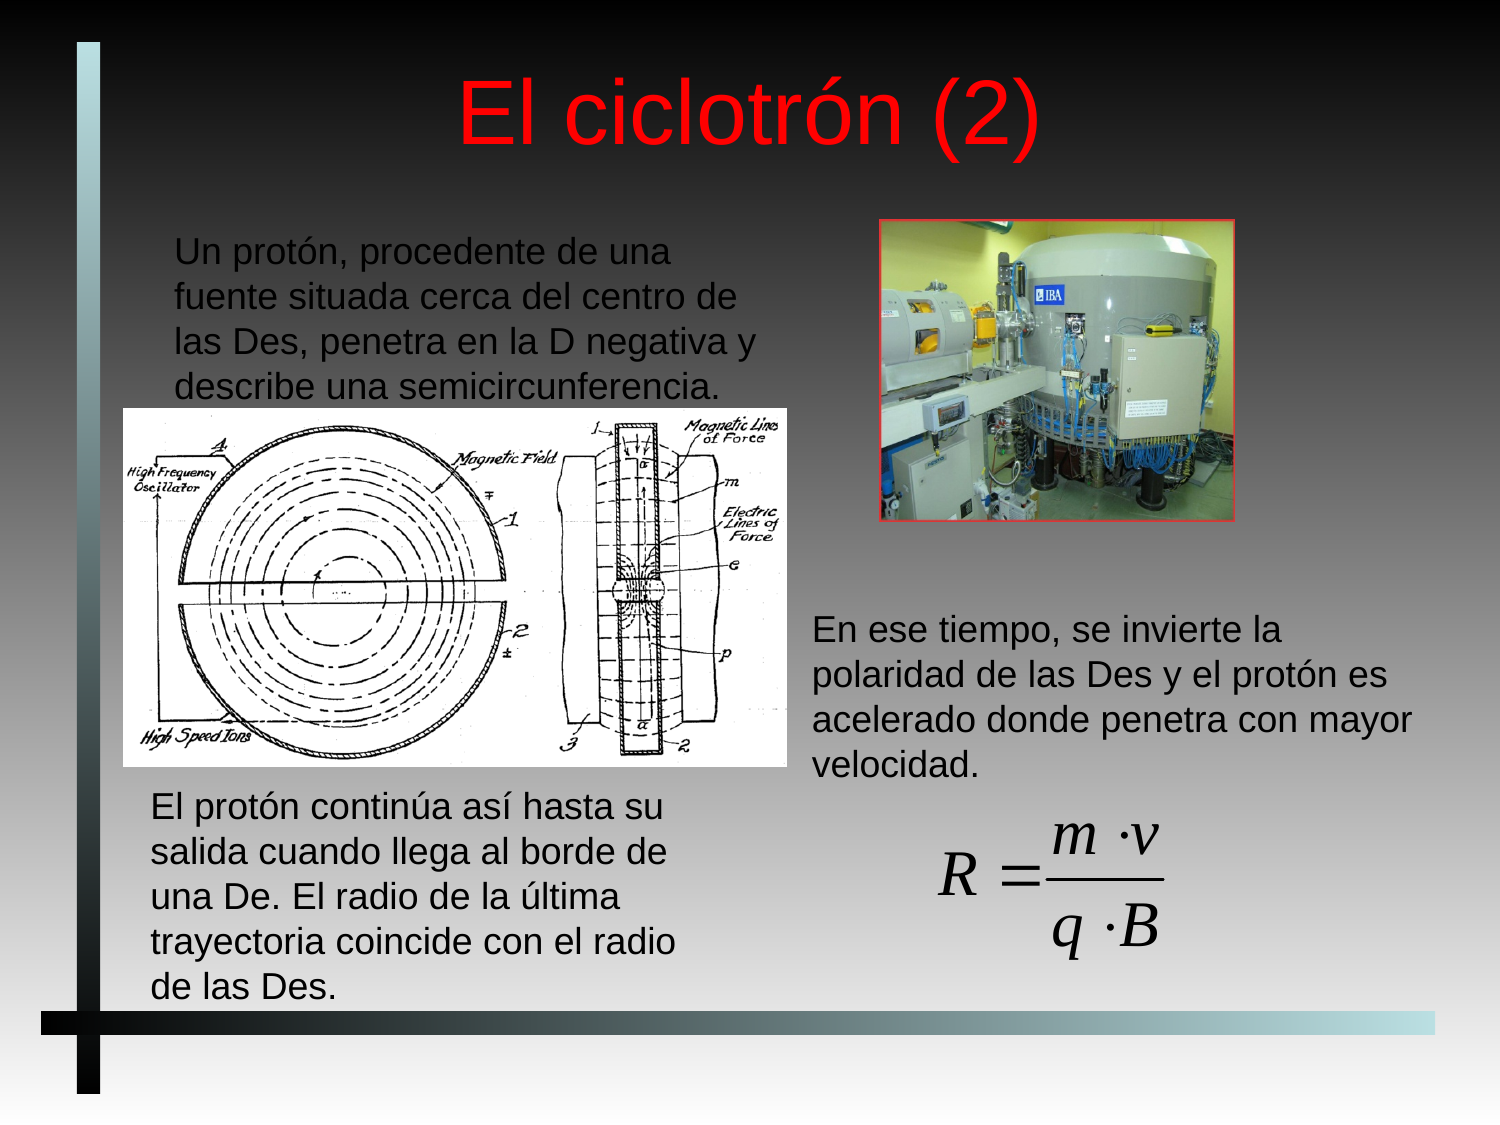

# El ciclotrón (2)
Un protón, procedente de una fuente situada cerca del centro de las Des, penetra en la D negativa y describe una semicircunferencia.
En ese tiempo, se invierte la polaridad de las Des y el protón es acelerado donde penetra con mayor velocidad.
El protón continúa así hasta su salida cuando llega al borde de una De. El radio de la última trayectoria coincide con el radio de las Des.